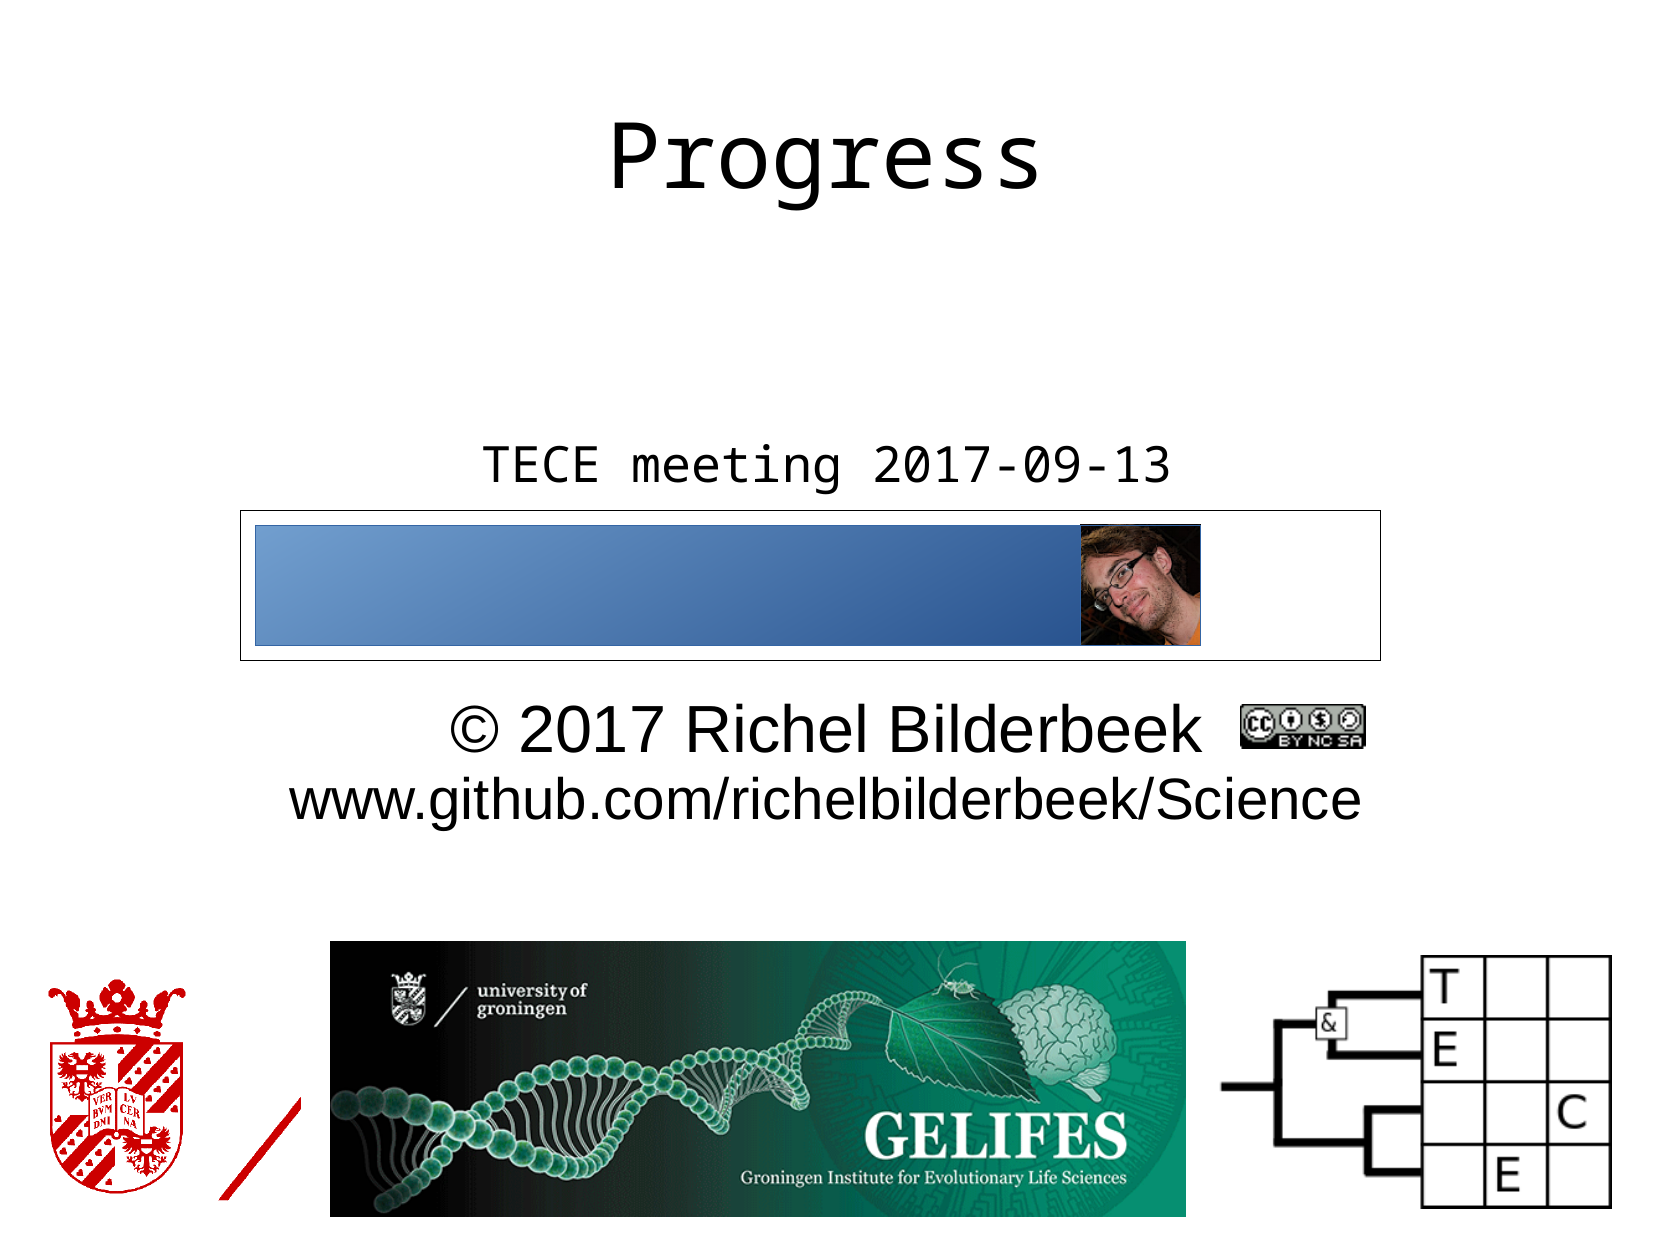

# Progress
© 2017 Richel Bilderbeek
www.github.com/richelbilderbeek/Science
TECE meeting 2017-09-13